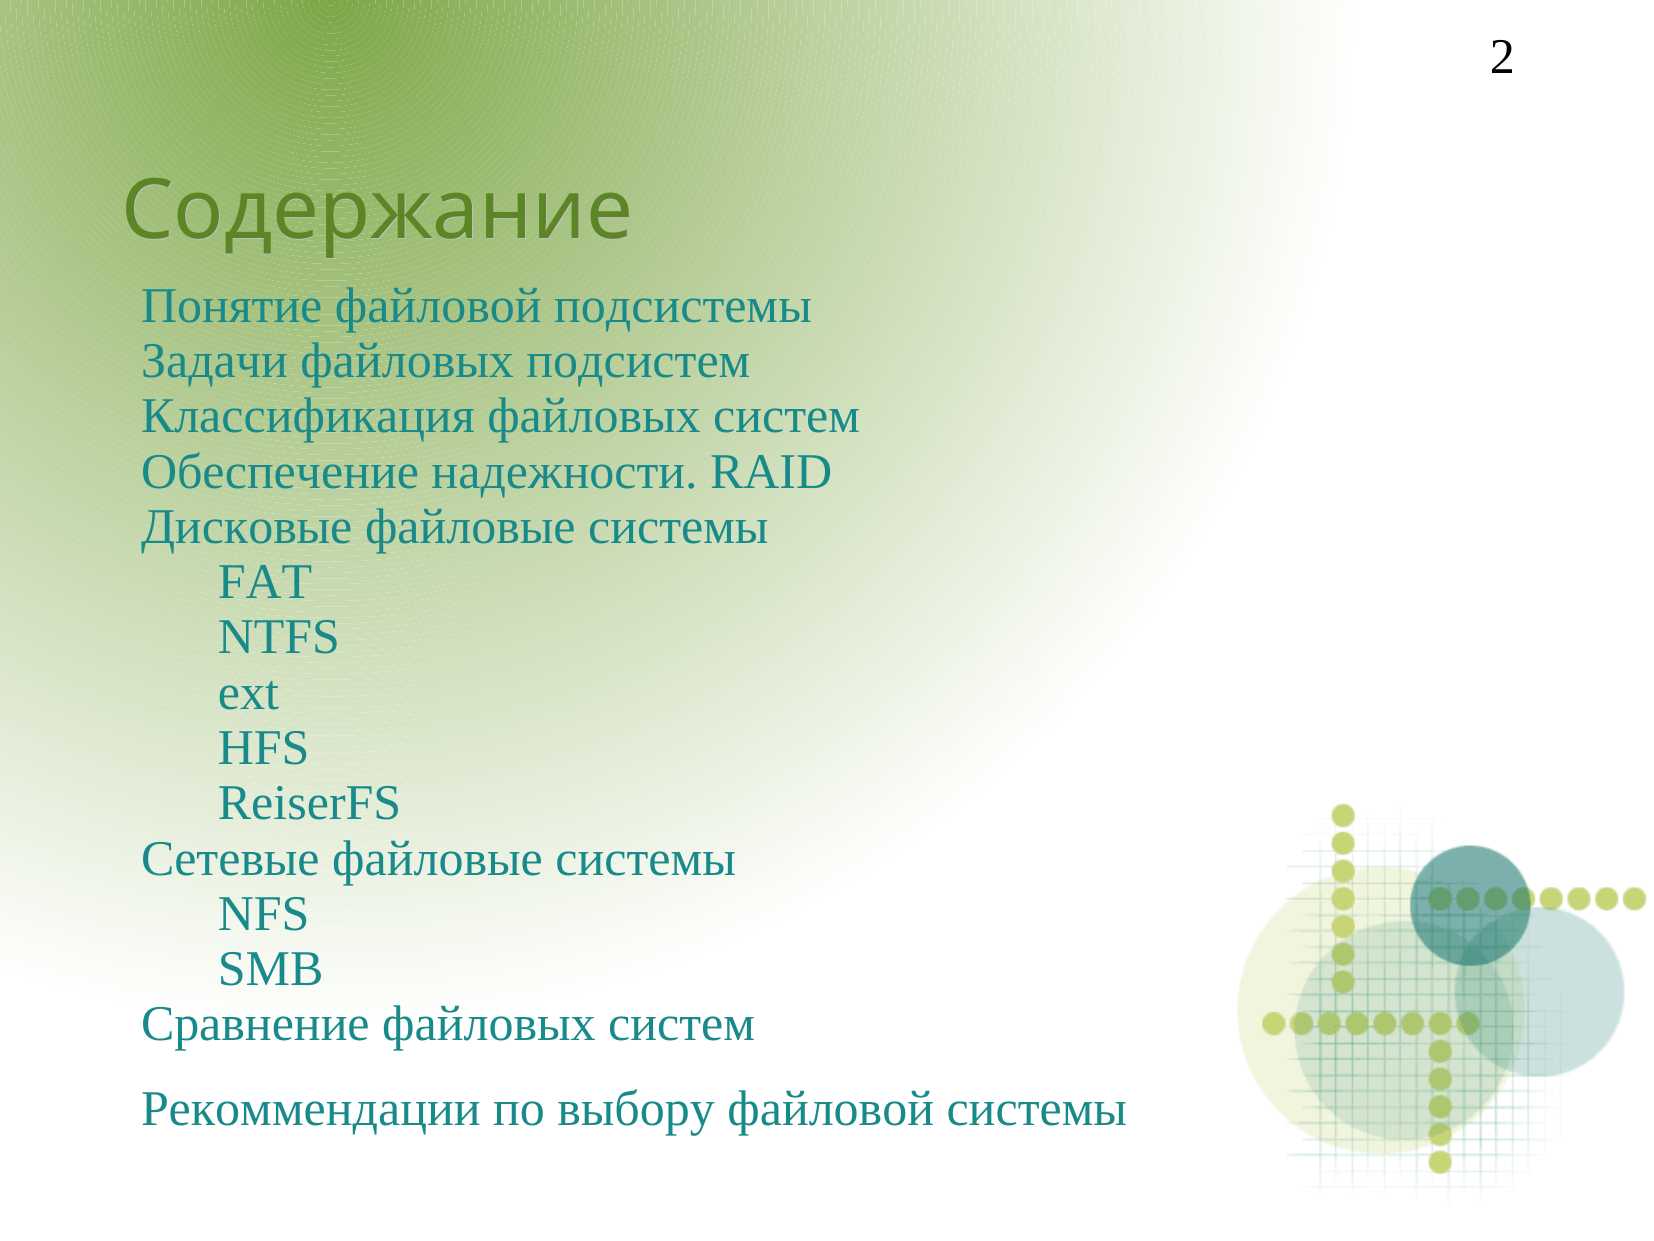

# Содержание
Понятие файловой подсистемы
Задачи файловых подсистем
Классификация файловых систем
Обеспечение надежности. RAID
Дисковые файловые системы
FAT
NTFS
ext
HFS
ReiserFS
Сетевые файловые системы
NFS
SMB
Сравнение файловых систем
Рекоммендации по выбору файловой системы